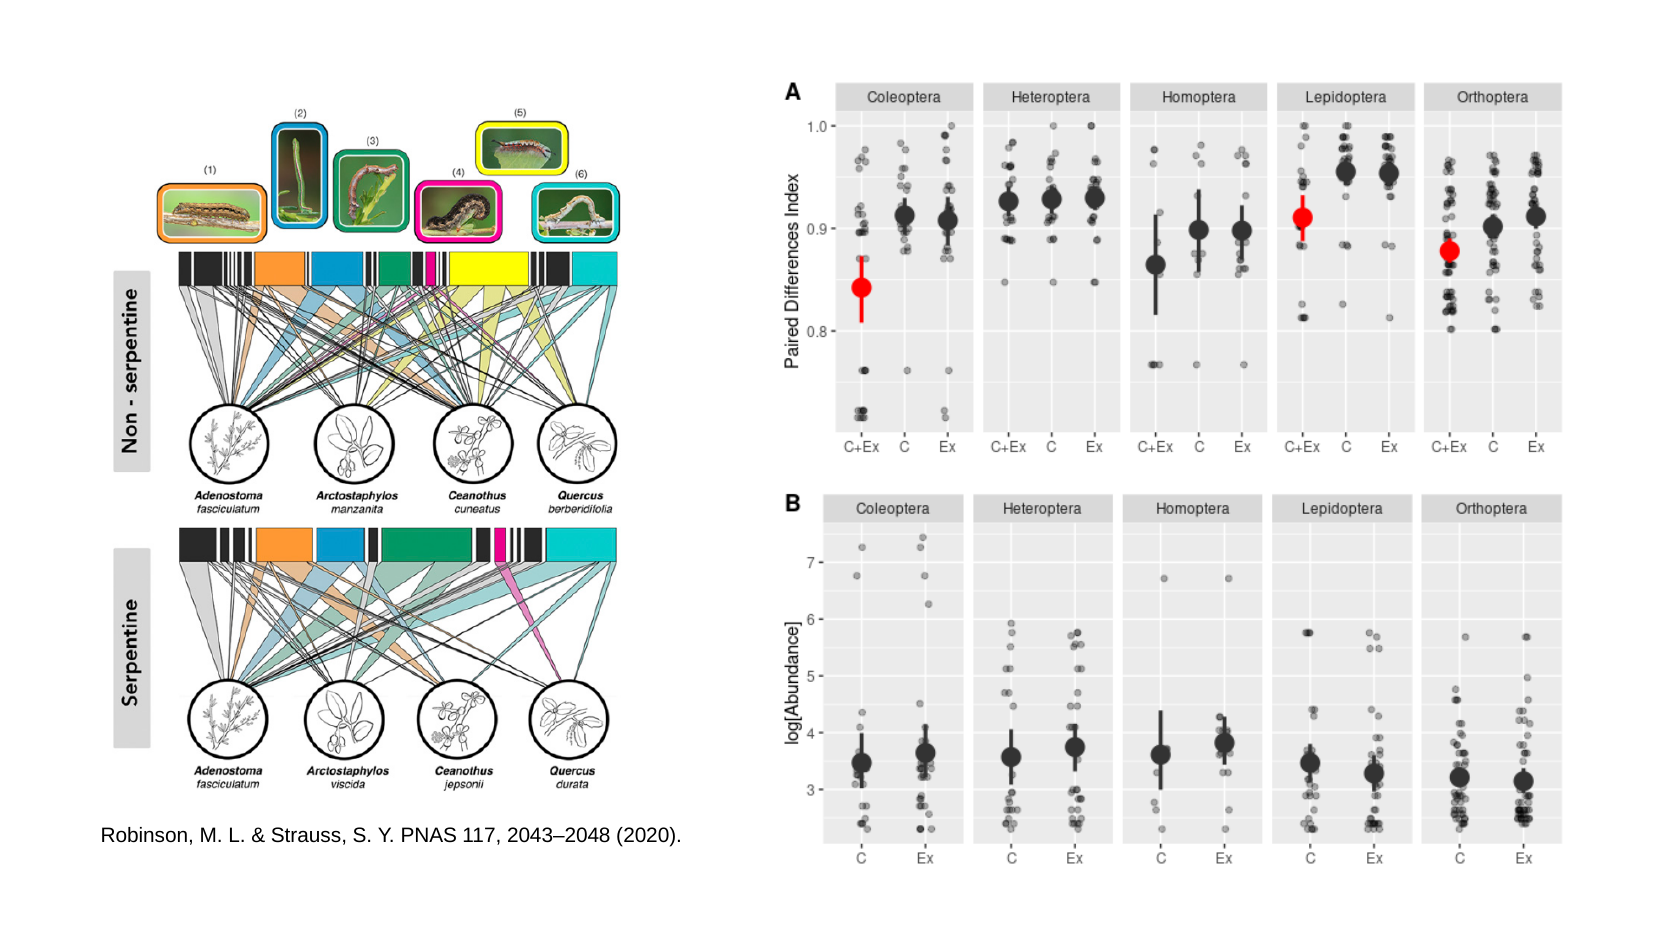

#
Robinson, M. L. & Strauss, S. Y. PNAS 117, 2043–2048 (2020).